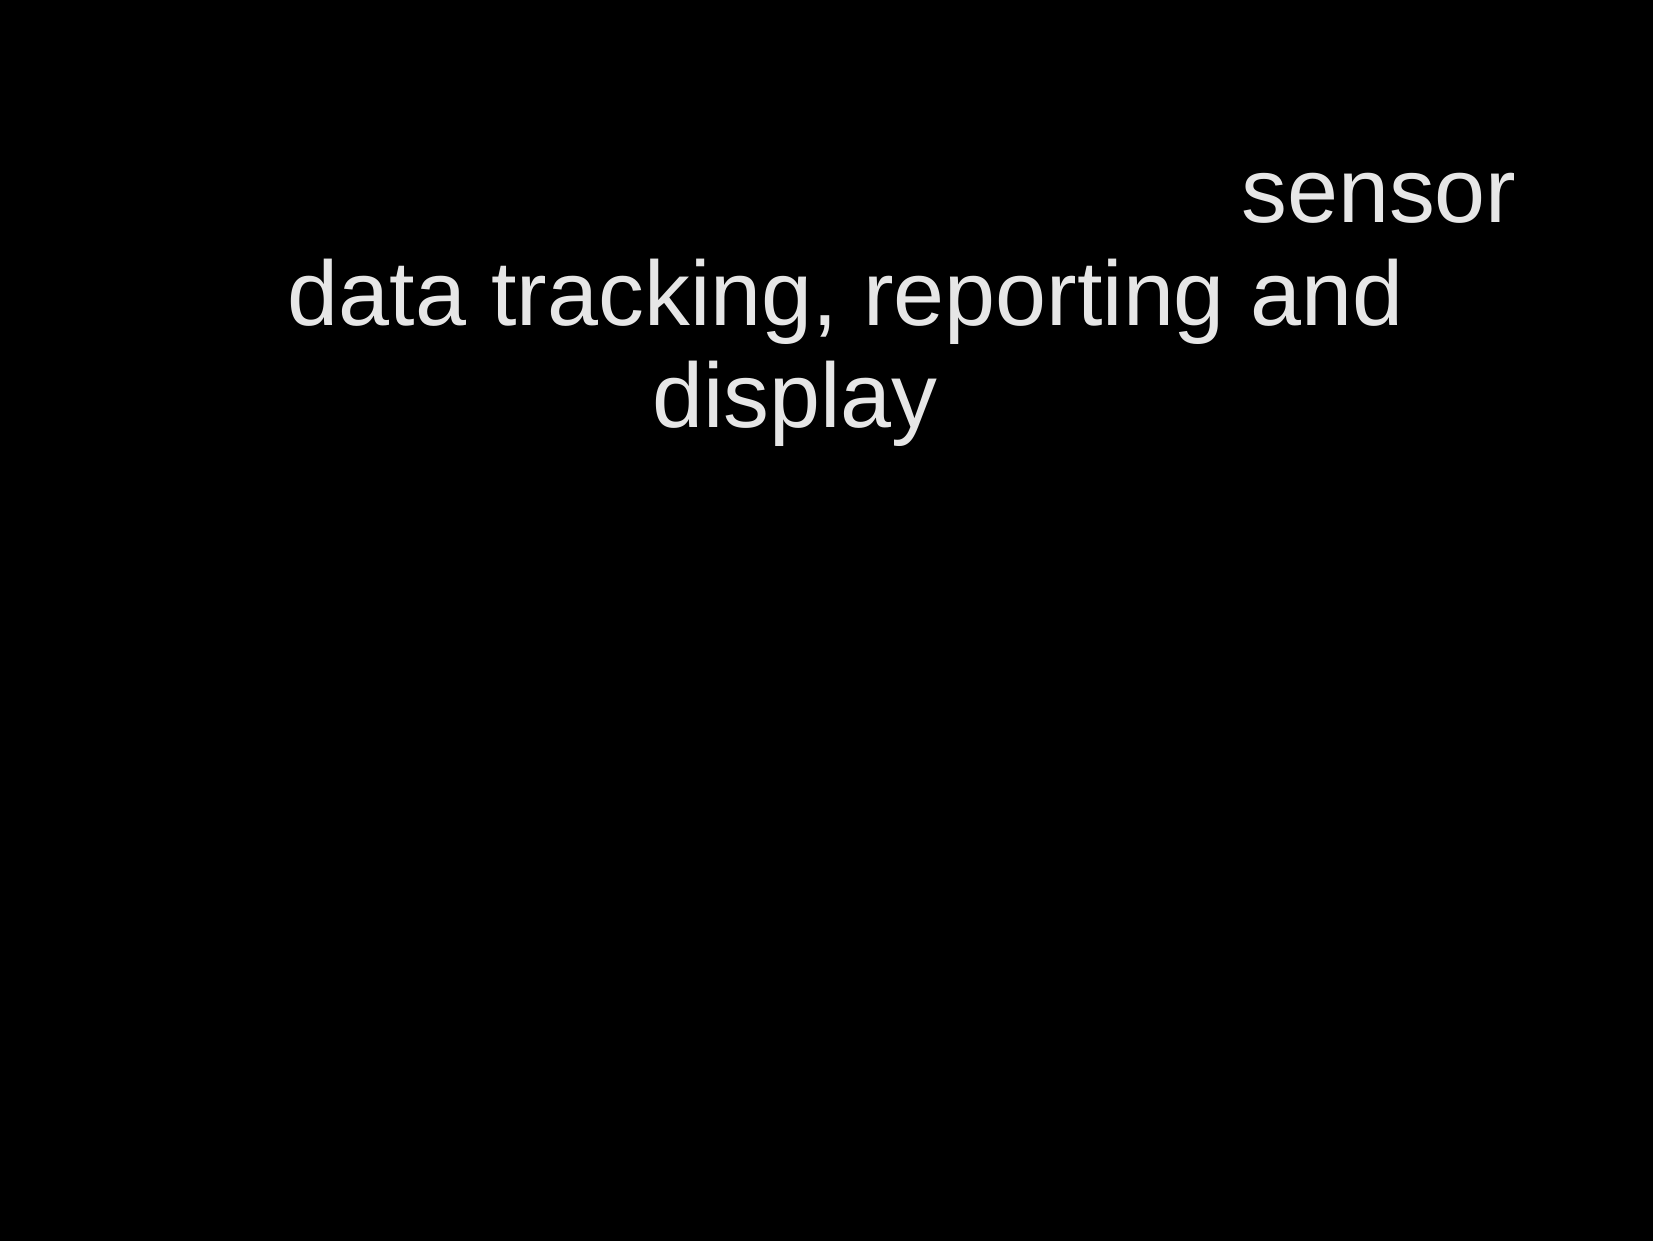

# Enterprise-ready arbitrary sensor data tracking, reporting and distributed display using a high-performance key/value store backend to enable real-time updates on meat-space-linked physical events, … bitch!